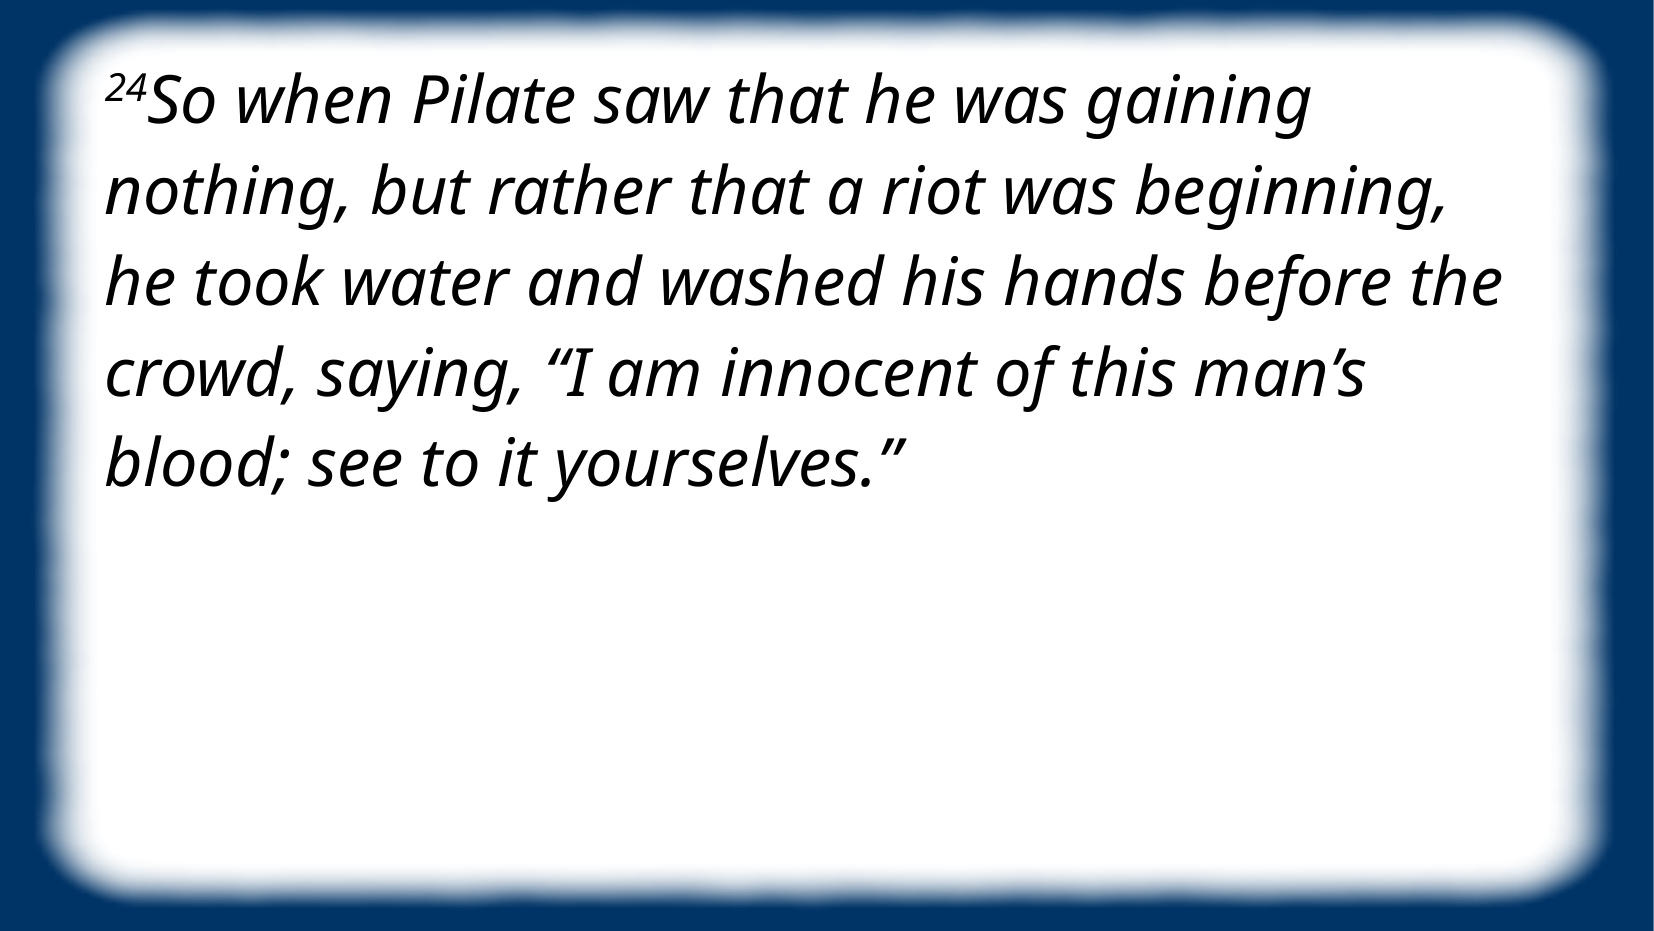

24So when Pilate saw that he was gaining nothing, but rather that a riot was beginning, he took water and washed his hands before the crowd, saying, “I am innocent of this man’s blood; see to it yourselves.”